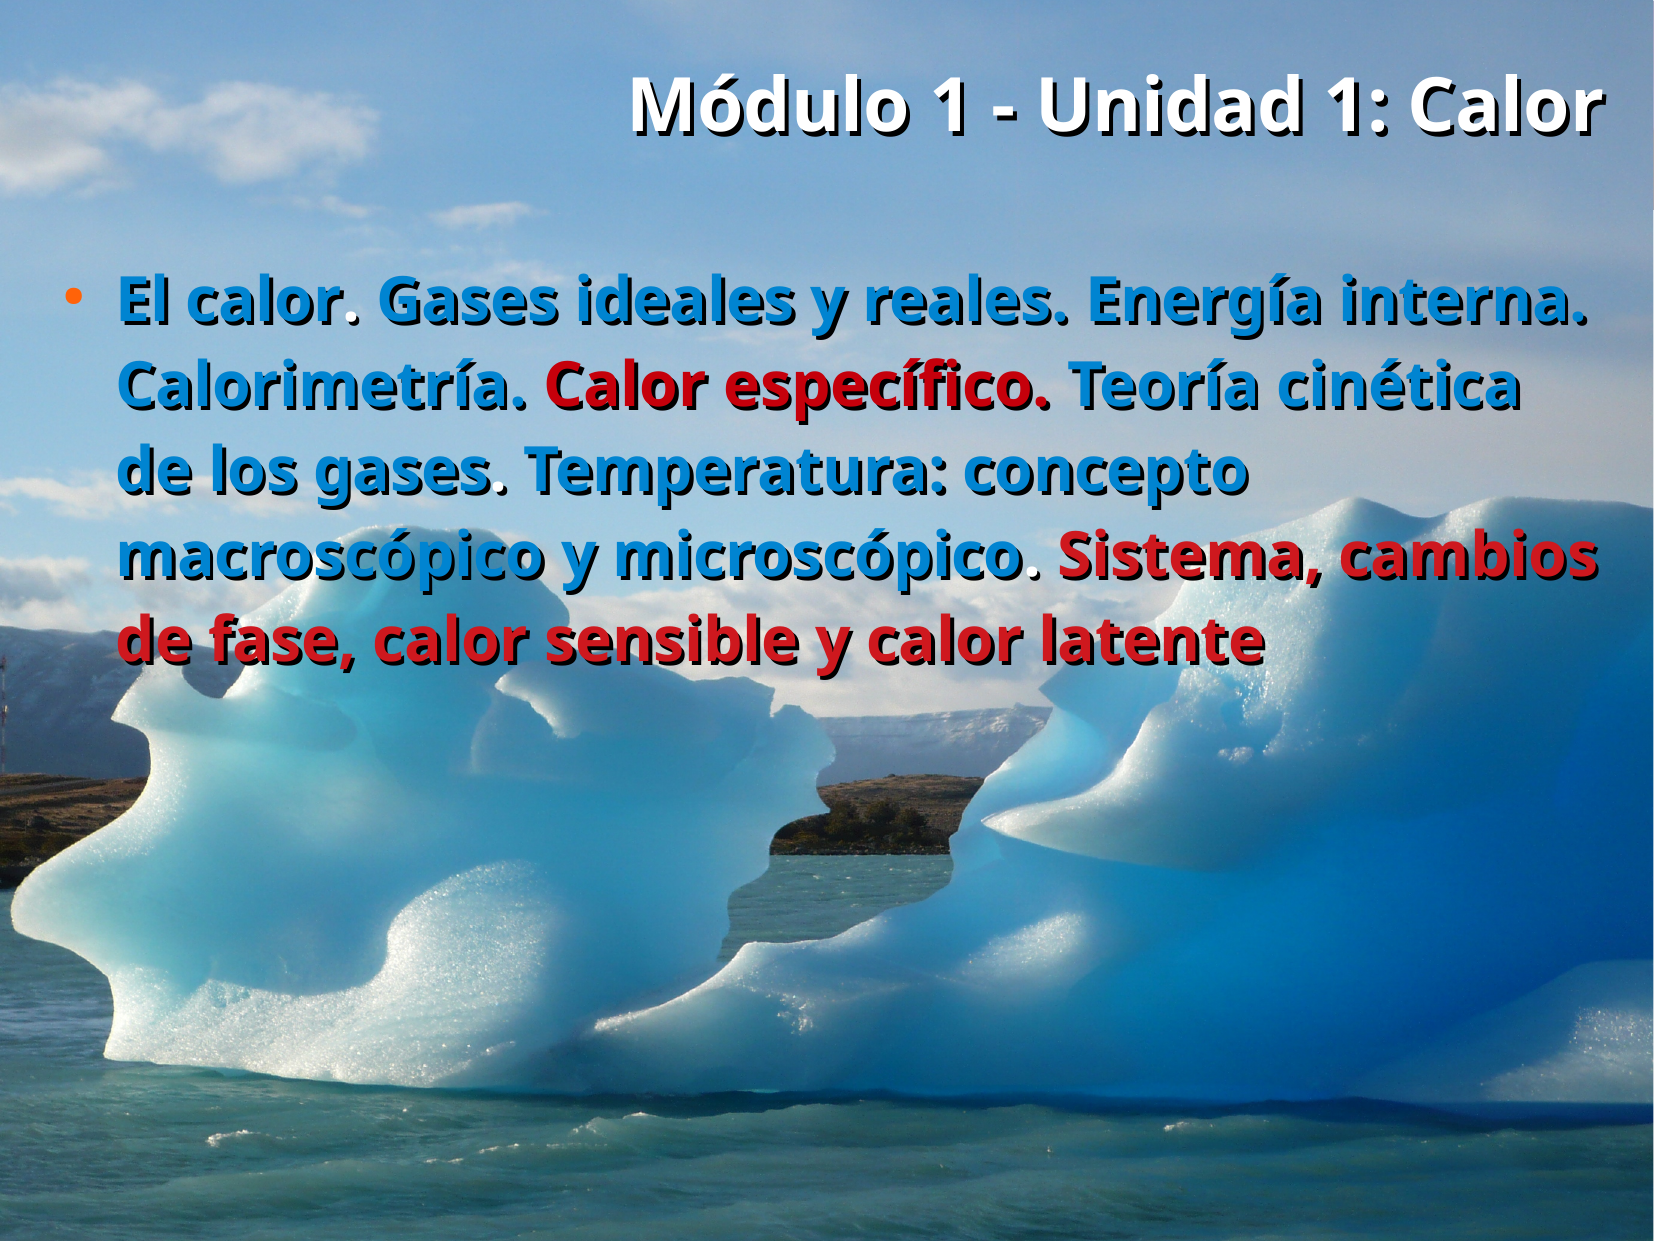

# Módulo 1 - Unidad 1: Calor
El calor. Gases ideales y reales. Energía interna. Calorimetría. Calor específico. Teoría cinética de los gases. Temperatura: concepto macroscópico y microscópico. Sistema, cambios de fase, calor sensible y calor latente
Mar 26, 2020
H. Asorey - F3B 2020
3